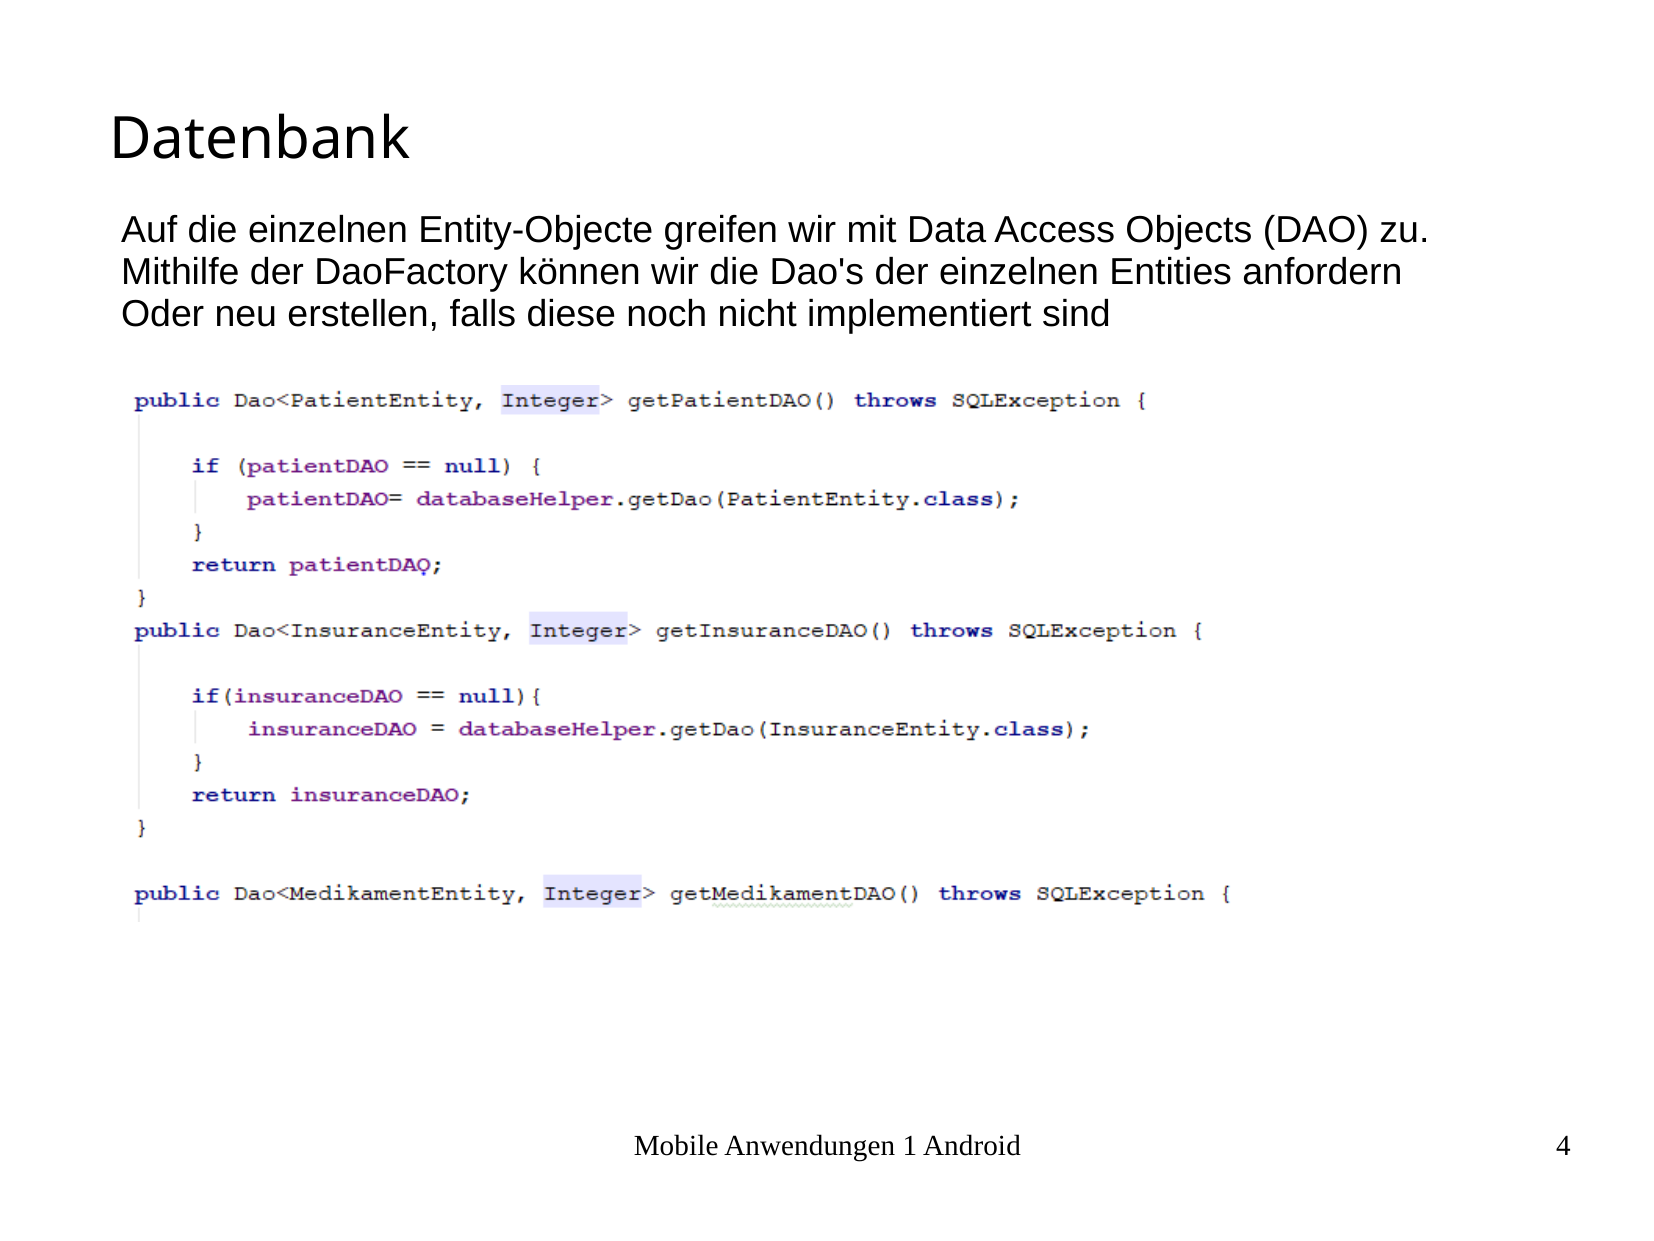

Datenbank
Auf die einzelnen Entity-Objecte greifen wir mit Data Access Objects (DAO) zu.
Mithilfe der DaoFactory können wir die Dao's der einzelnen Entities anfordern
Oder neu erstellen, falls diese noch nicht implementiert sind
Mobile Anwendungen 1 Android
4